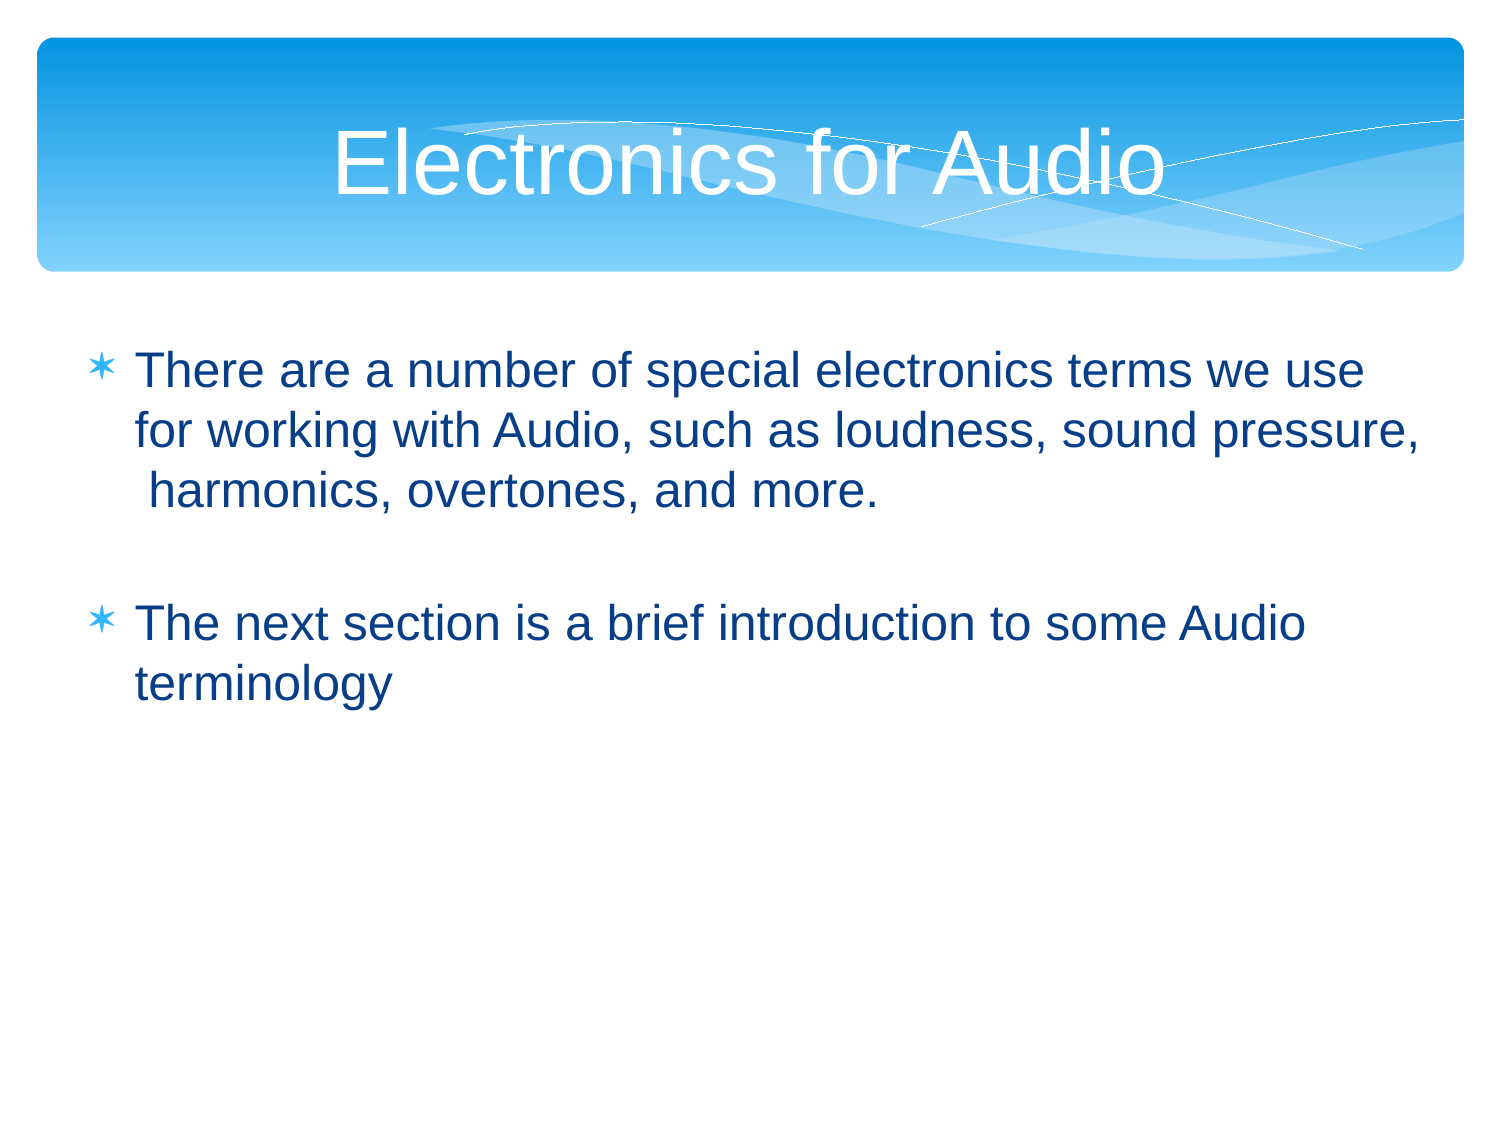

# Electronics for Audio
There are a number of special electronics terms we use for working with Audio, such as loudness, sound pressure, harmonics, overtones, and more.
The next section is a brief introduction to some Audio terminology